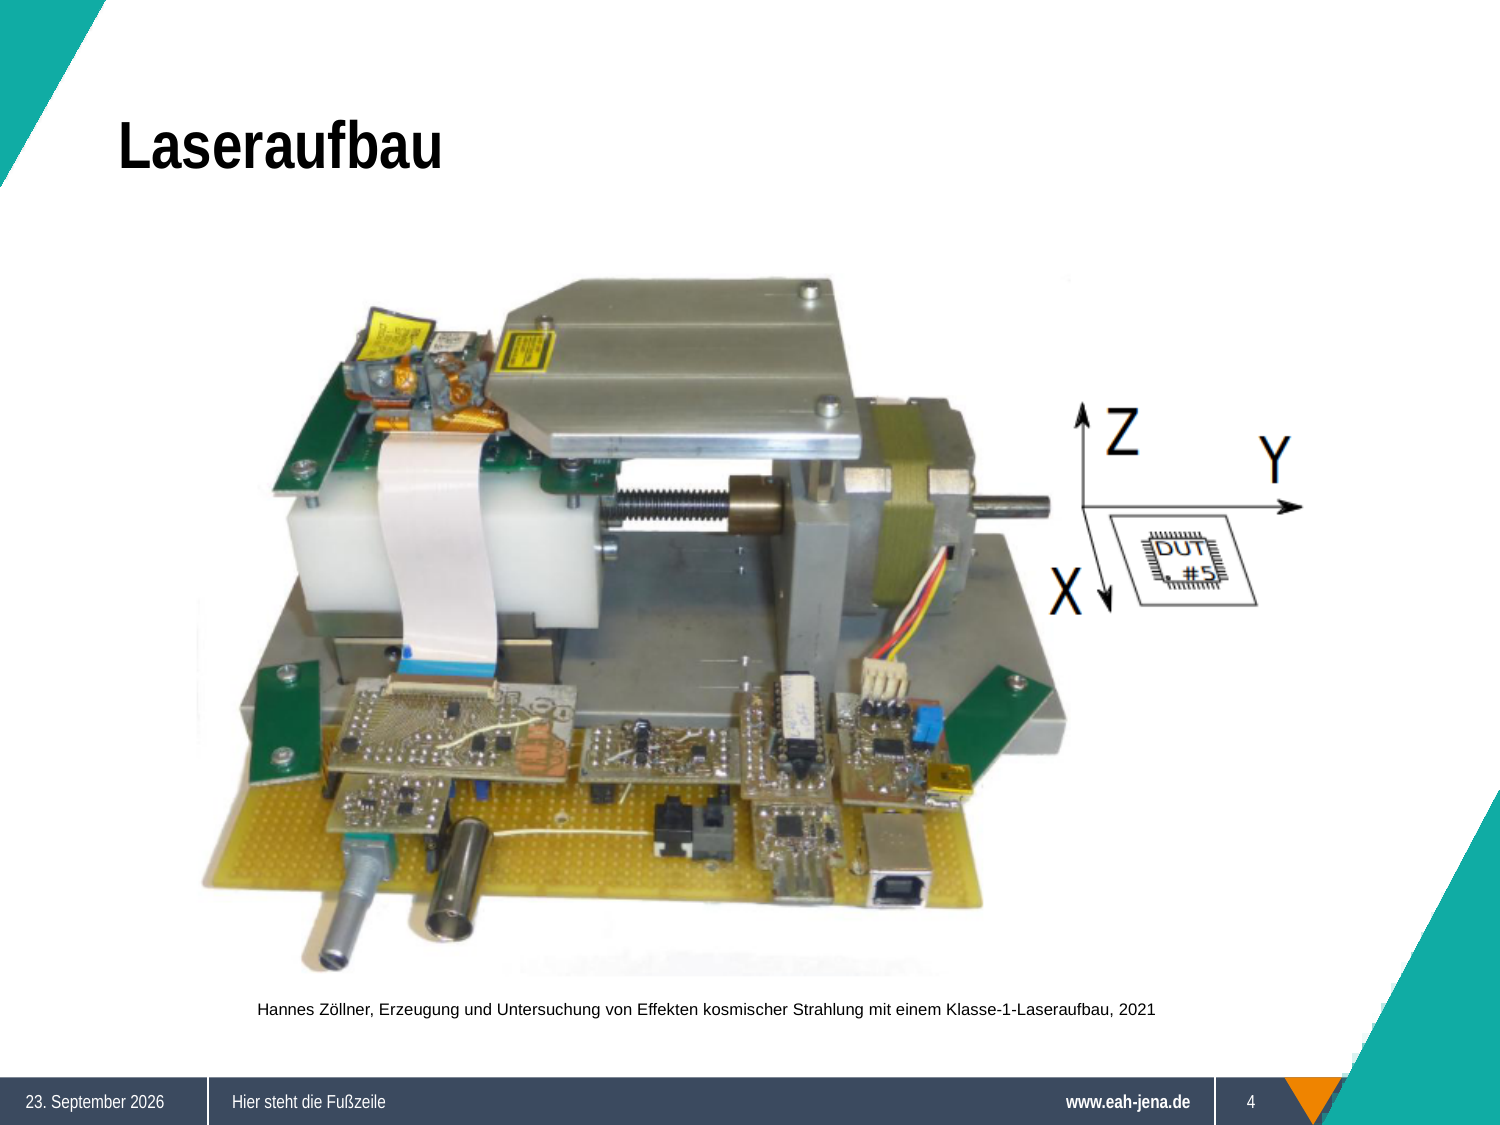

# Laseraufbau
Hannes Zöllner, Erzeugung und Untersuchung von Effekten kosmischer Strahlung mit einem Klasse-1-Laseraufbau, 2021
Hier steht die Fußzeile
4